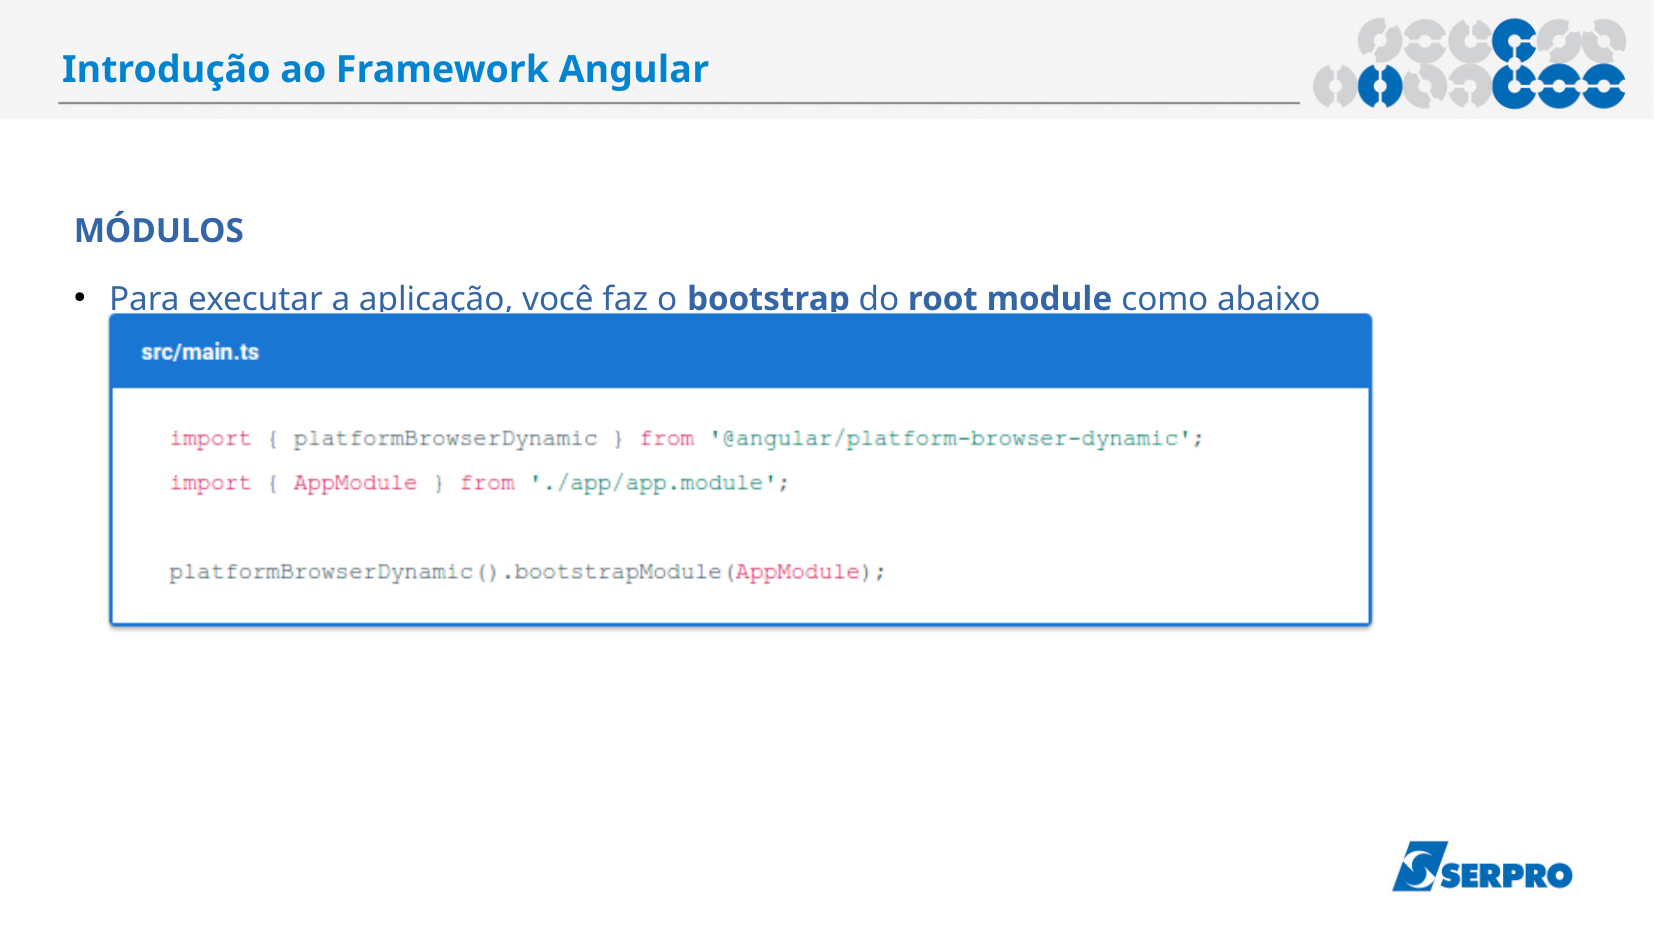

Introdução ao Framework Angular
MÓDULOS
Para executar a aplicação, você faz o bootstrap do root module como abaixo